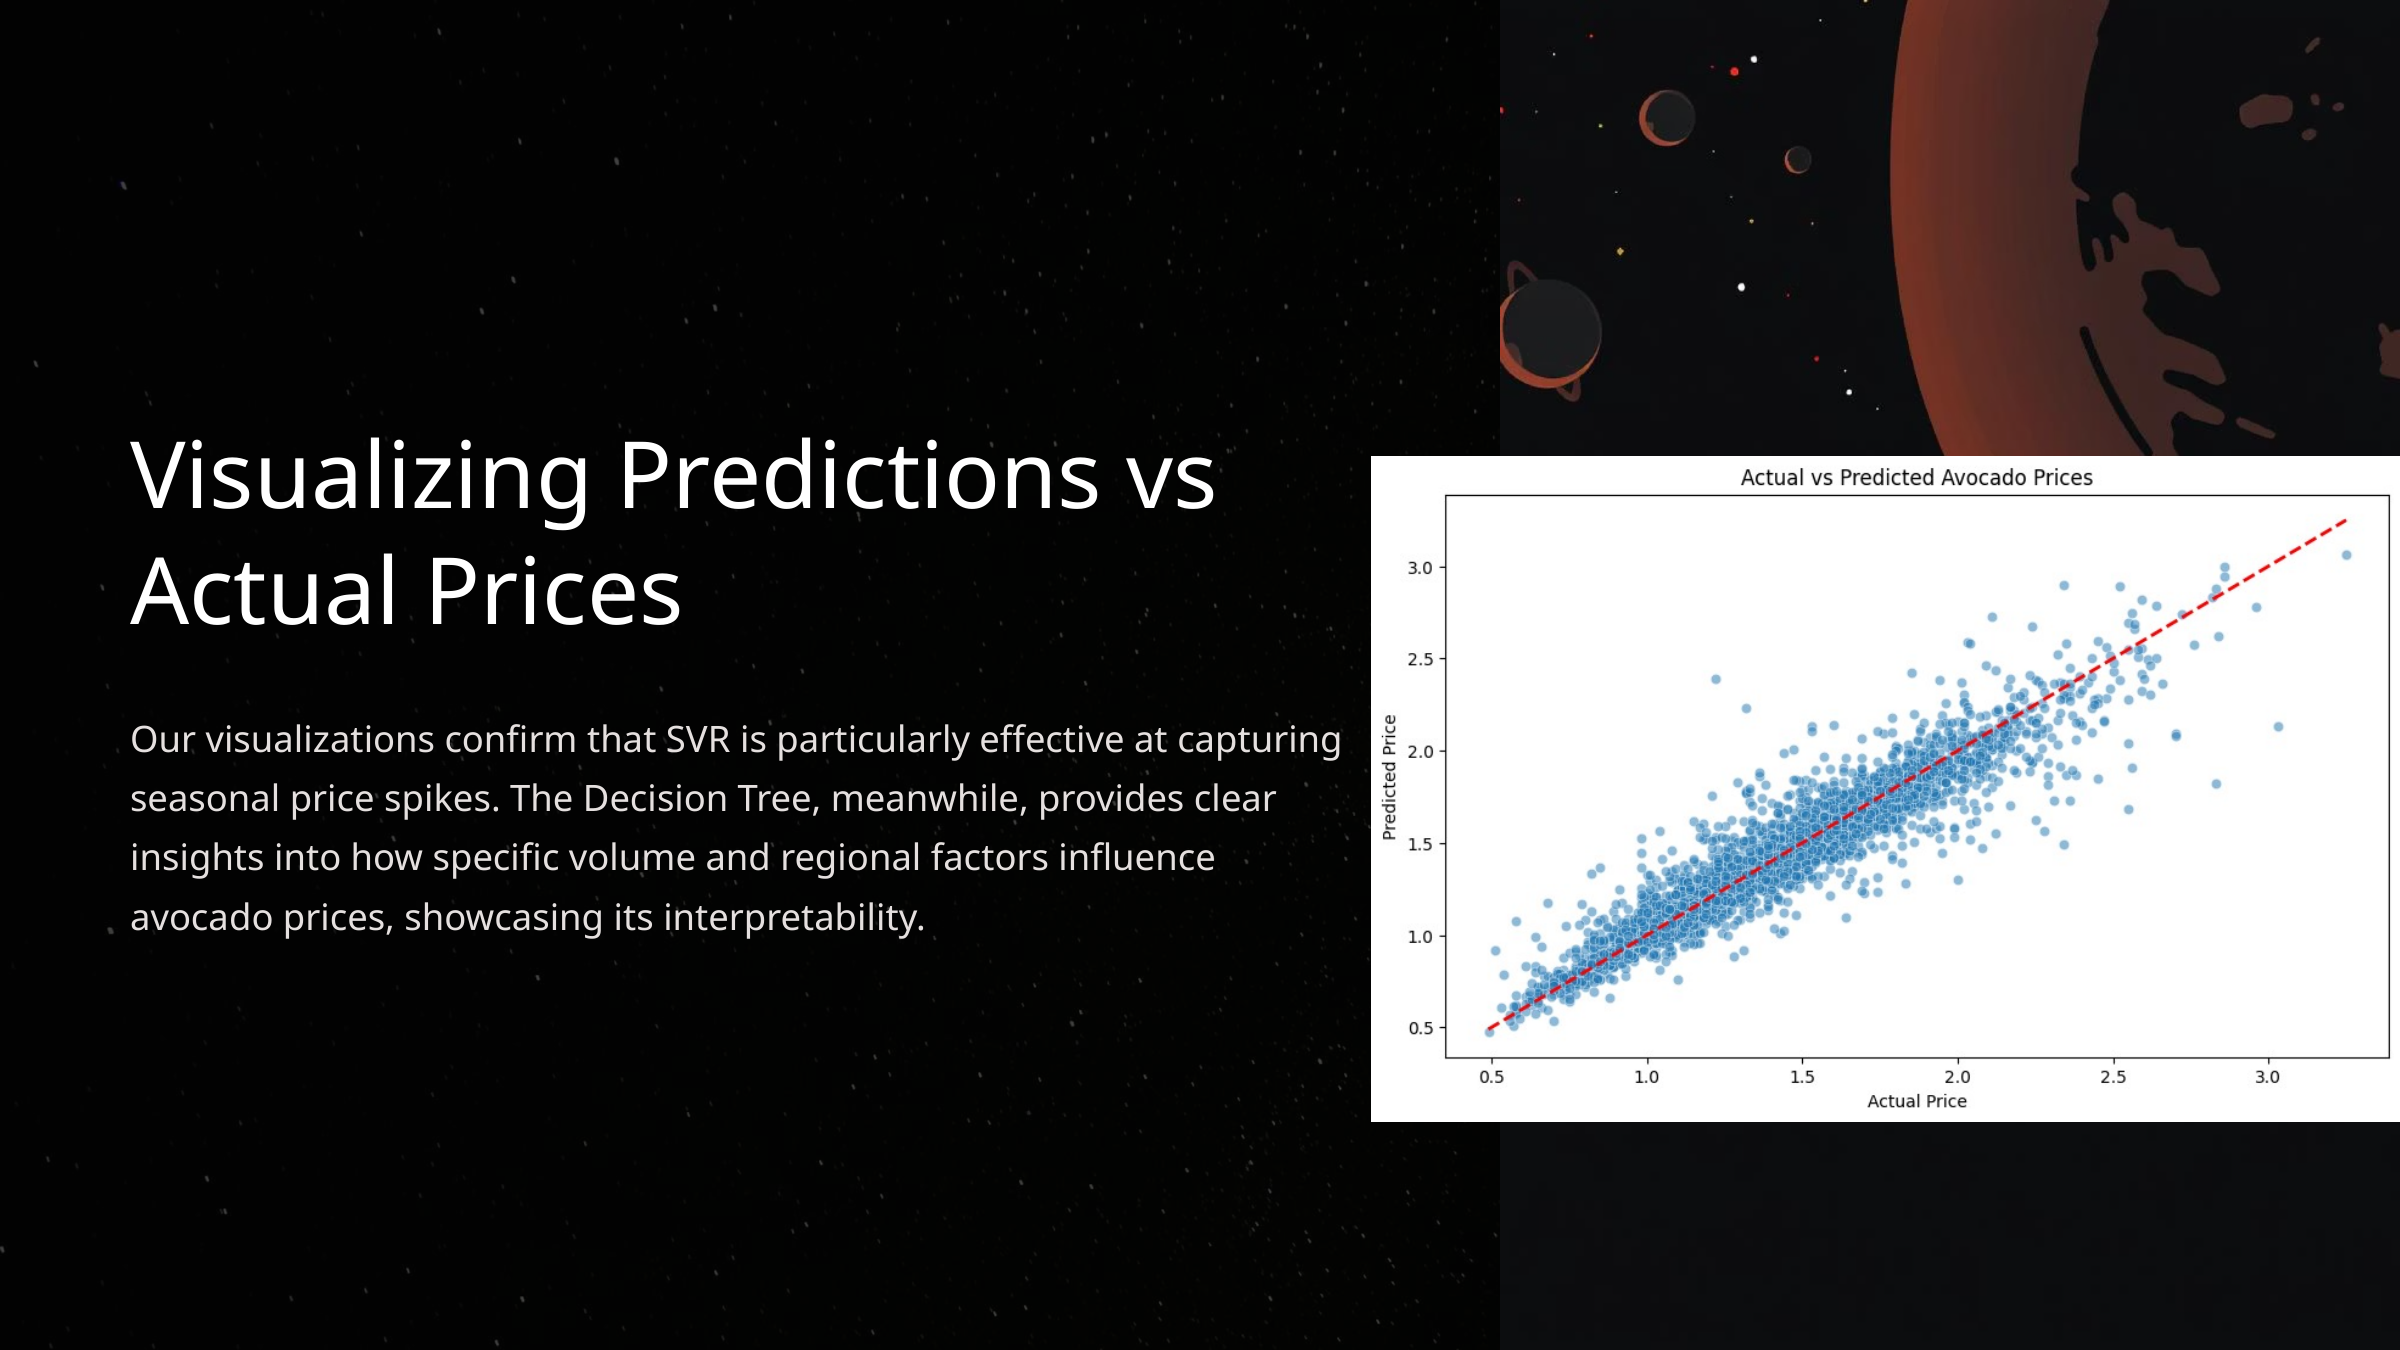

Visualizing Predictions vs Actual Prices
Our visualizations confirm that SVR is particularly effective at capturing seasonal price spikes. The Decision Tree, meanwhile, provides clear insights into how specific volume and regional factors influence avocado prices, showcasing its interpretability.